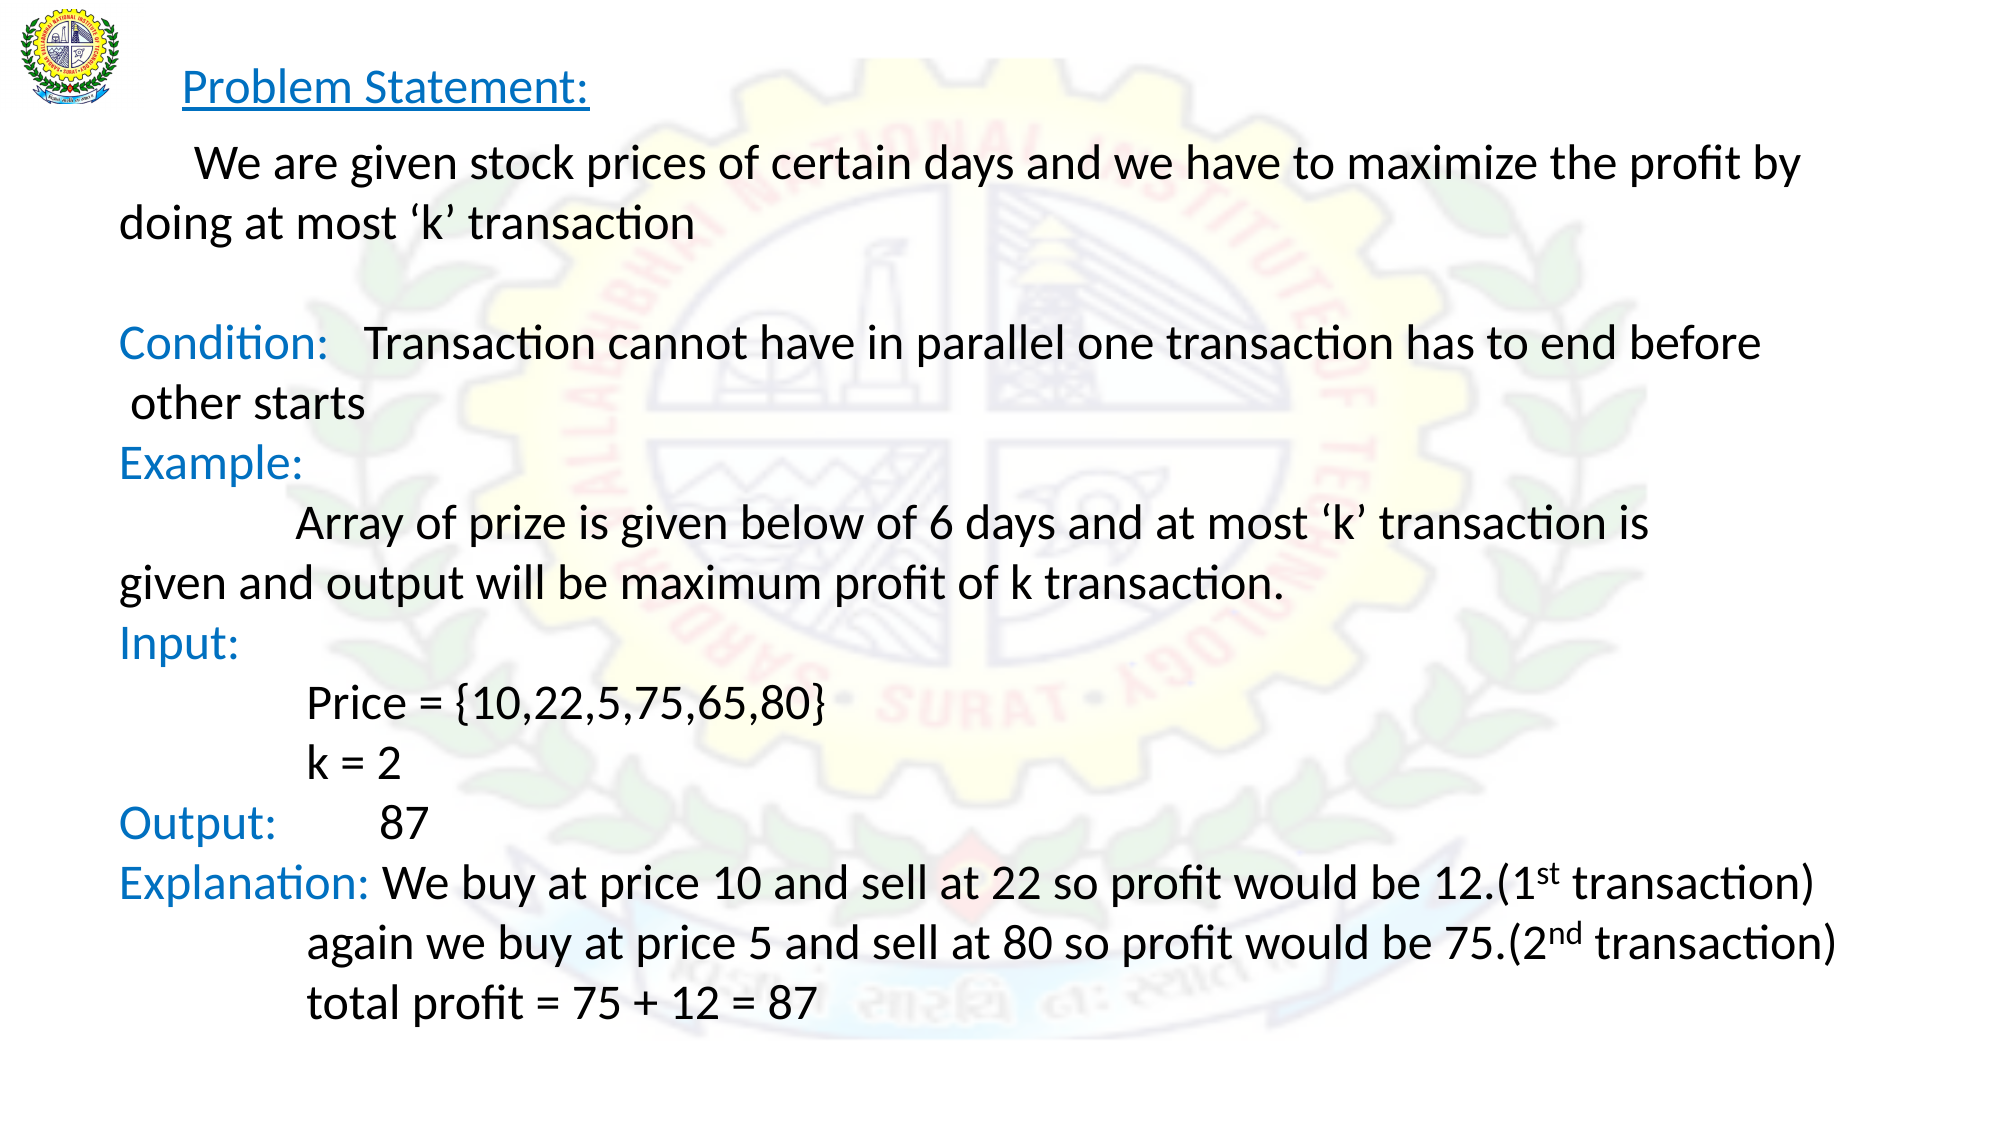

Problem Statement:
	We are given stock prices of certain days and we have to maximize the profit by doing at most ‘k’ transaction
Condition: Transaction cannot have in parallel one transaction has to end before 	 other starts
Example:
	 Array of prize is given below of 6 days and at most ‘k’ transaction is 		 given and output will be maximum profit of k transaction.
Input:
	 Price = {10,22,5,75,65,80}
	 k = 2
Output: 87
Explanation: We buy at price 10 and sell at 22 so profit would be 12.(1st transaction)
	 again we buy at price 5 and sell at 80 so profit would be 75.(2nd transaction)
	 total profit = 75 + 12 = 87